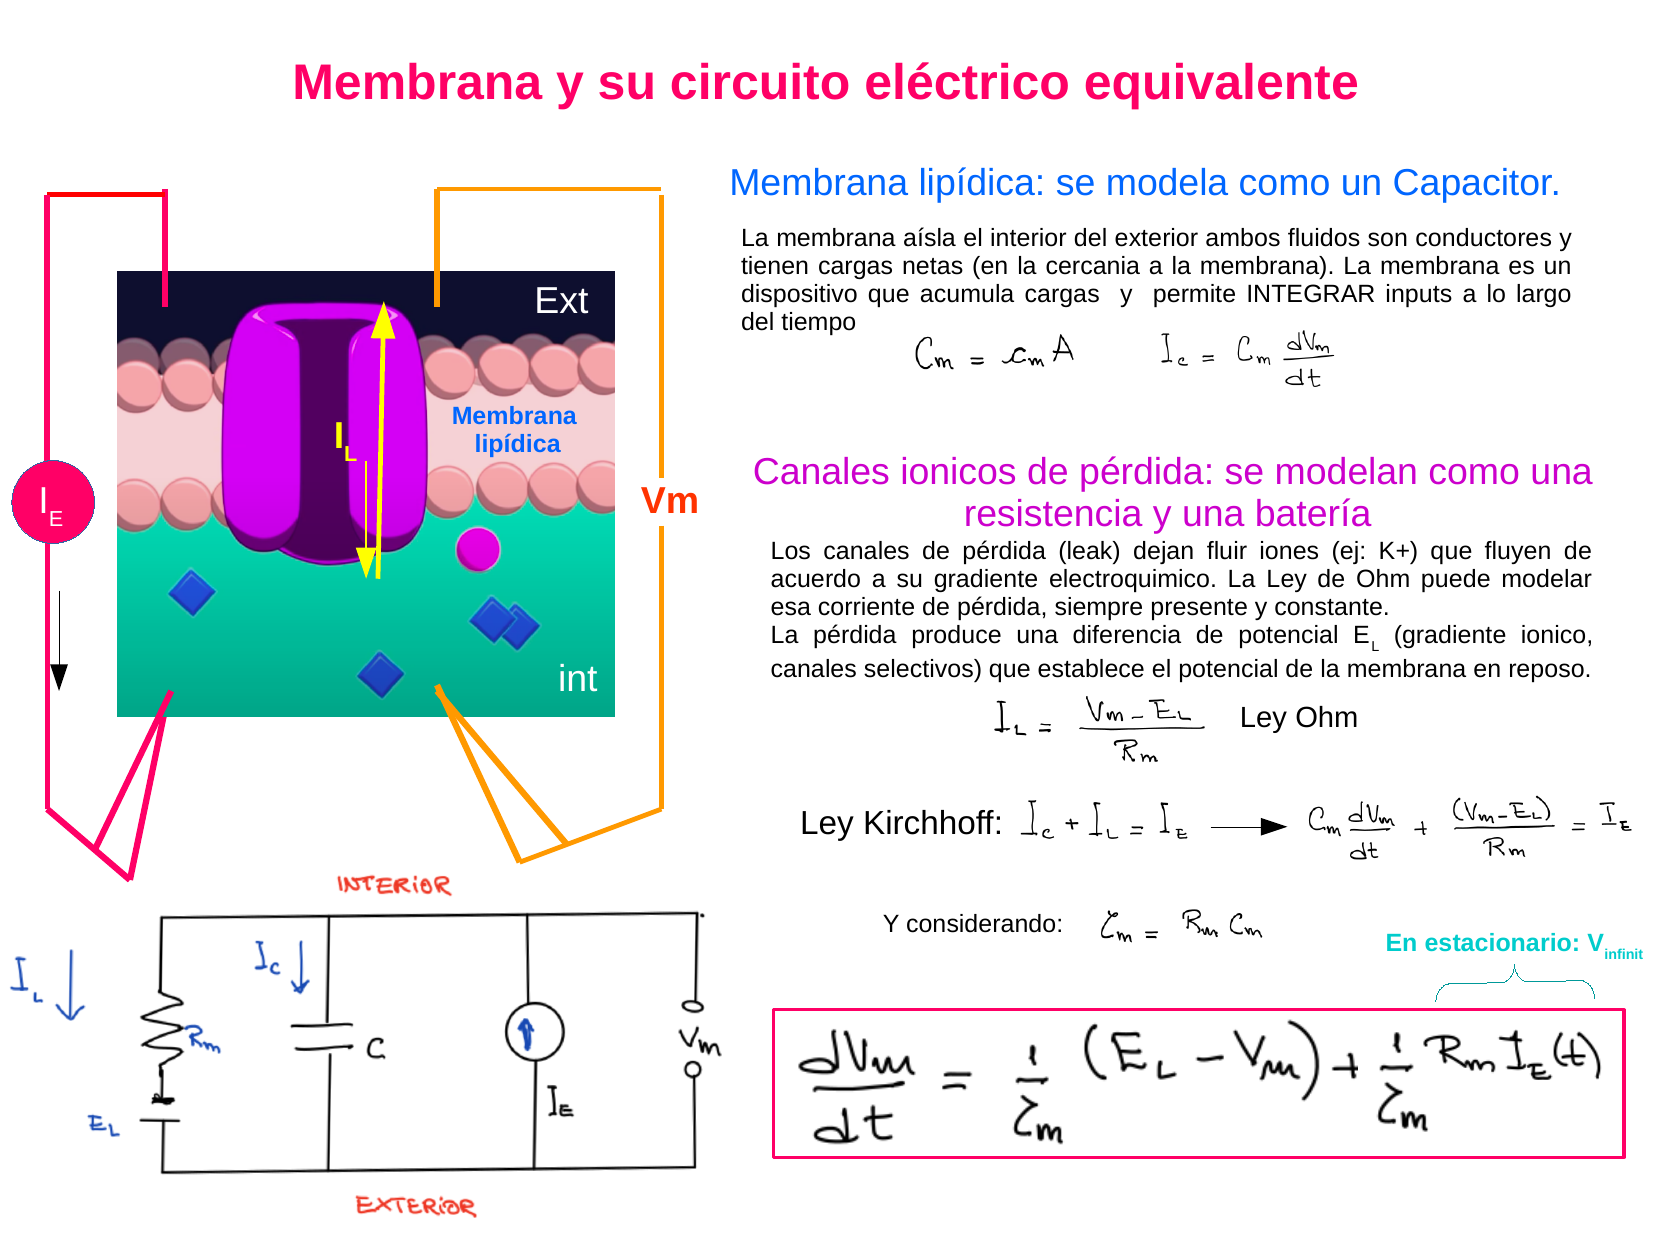

Membrana y su circuito eléctrico equivalente
Membrana lipídica: se modela como un Capacitor.
La membrana aísla el interior del exterior ambos fluidos son conductores y tienen cargas netas (en la cercania a la membrana). La membrana es un dispositivo que acumula cargas y permite INTEGRAR inputs a lo largo del tiempo
Ext
Membrana
lipídica
IL
IE
Vm
int
Canales ionicos de pérdida: se modelan como una
resistencia y una batería
Los canales de pérdida (leak) dejan fluir iones (ej: K+) que fluyen de acuerdo a su gradiente electroquimico. La Ley de Ohm puede modelar esa corriente de pérdida, siempre presente y constante.
La pérdida produce una diferencia de potencial EL (gradiente ionico, canales selectivos) que establece el potencial de la membrana en reposo.
Ley Ohm
Ley Kirchhoff:
Y considerando:
En estacionario: Vinfinit